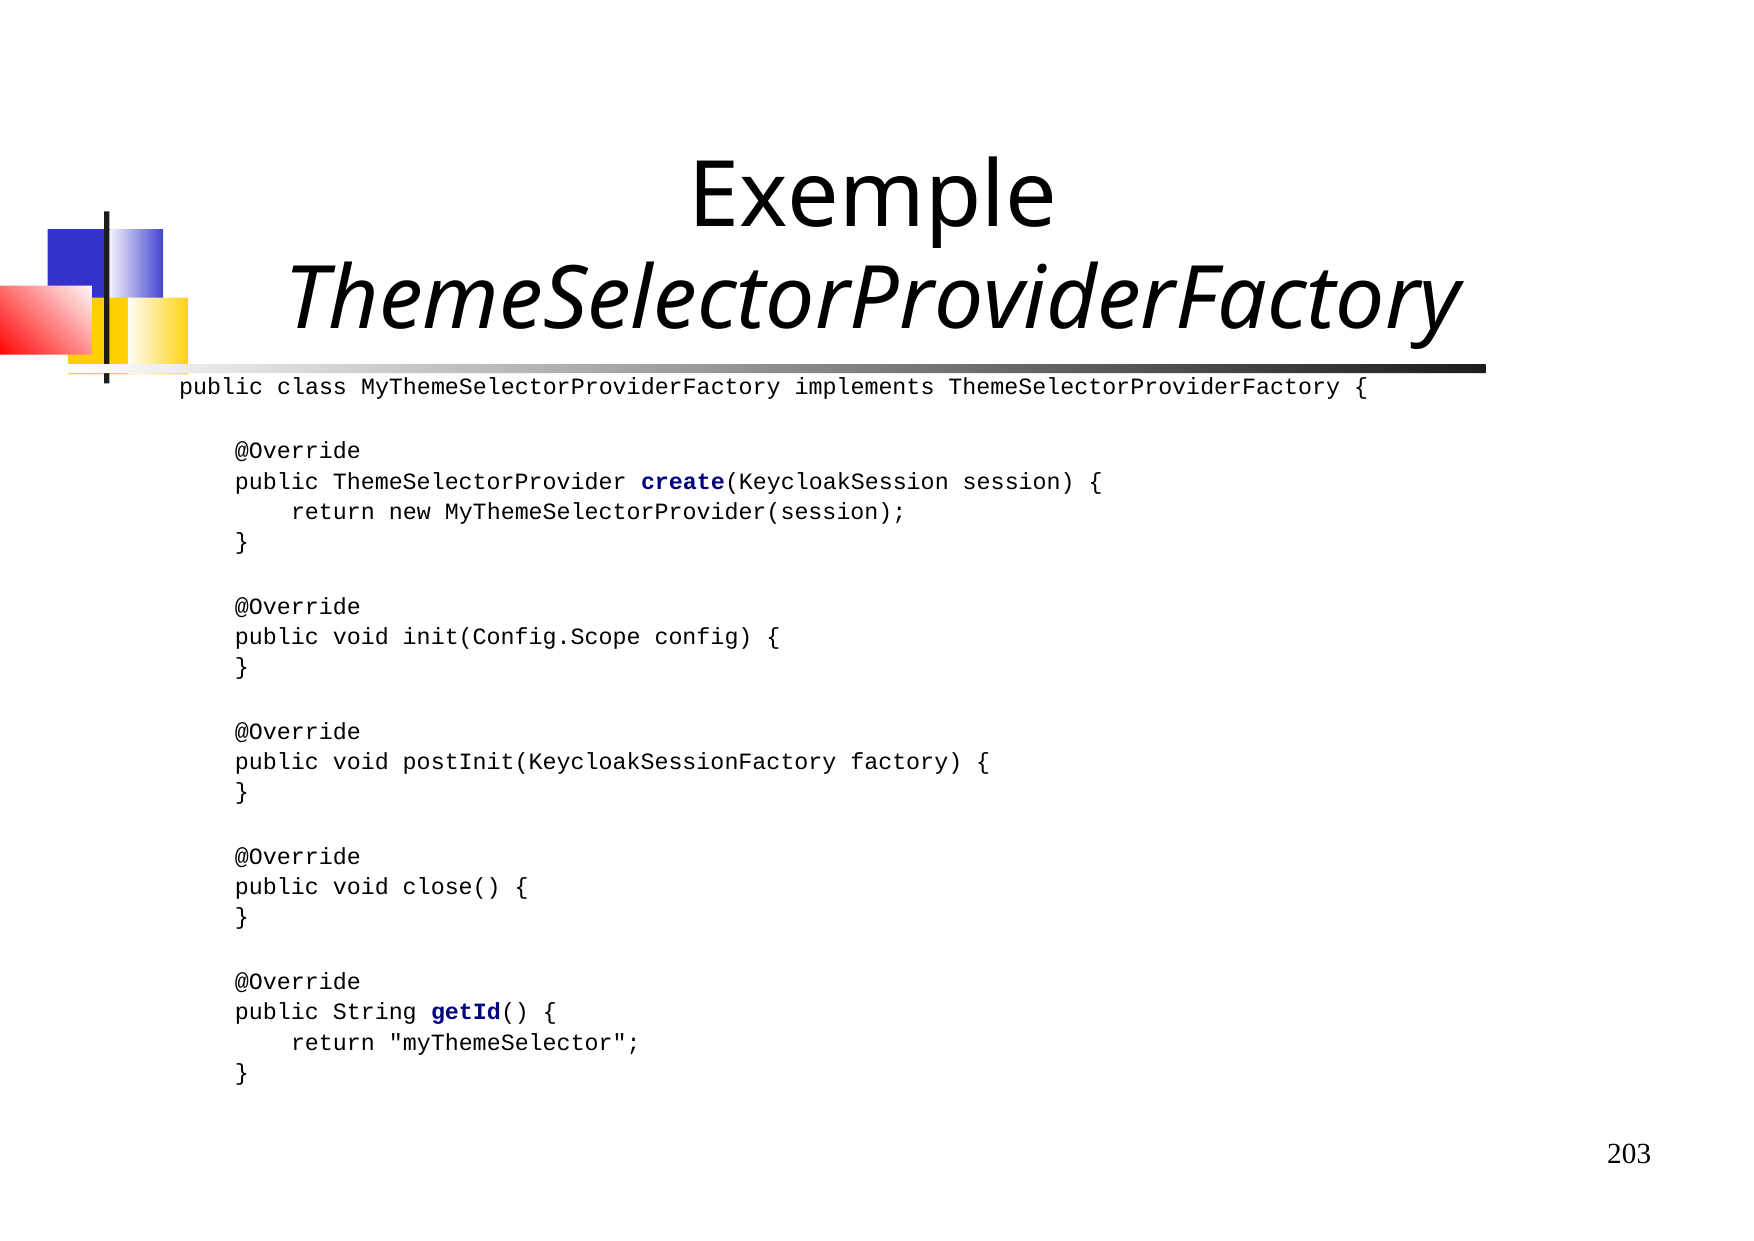

# Exemple ThemeSelectorProviderFactory
public class MyThemeSelectorProviderFactory implements ThemeSelectorProviderFactory {
 @Override
 public ThemeSelectorProvider create(KeycloakSession session) {
 return new MyThemeSelectorProvider(session);
 }
 @Override
 public void init(Config.Scope config) {
 }
 @Override
 public void postInit(KeycloakSessionFactory factory) {
 }
 @Override
 public void close() {
 }
 @Override
 public String getId() {
 return "myThemeSelector";
 }